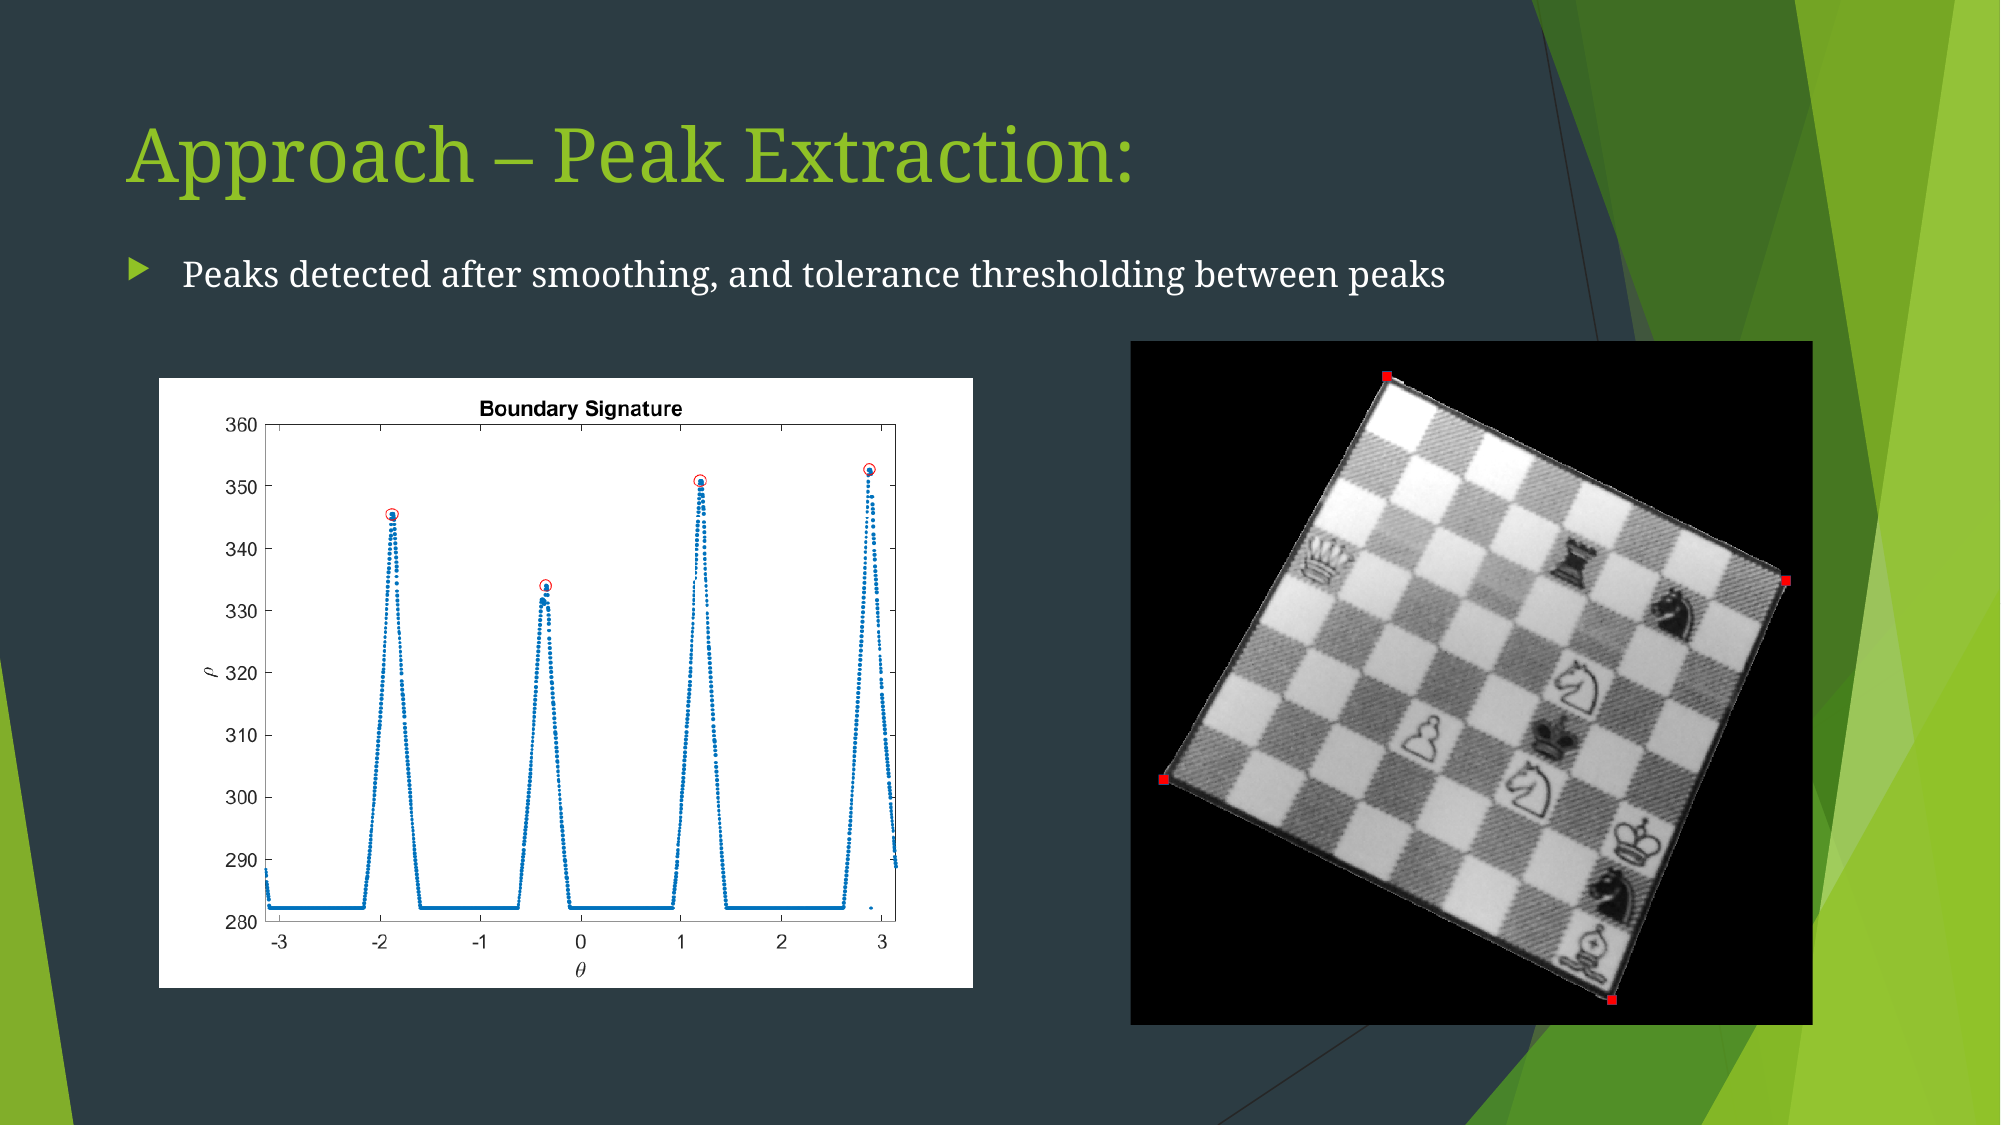

# Approach – Peak Extraction:
Peaks detected after smoothing, and tolerance thresholding between peaks